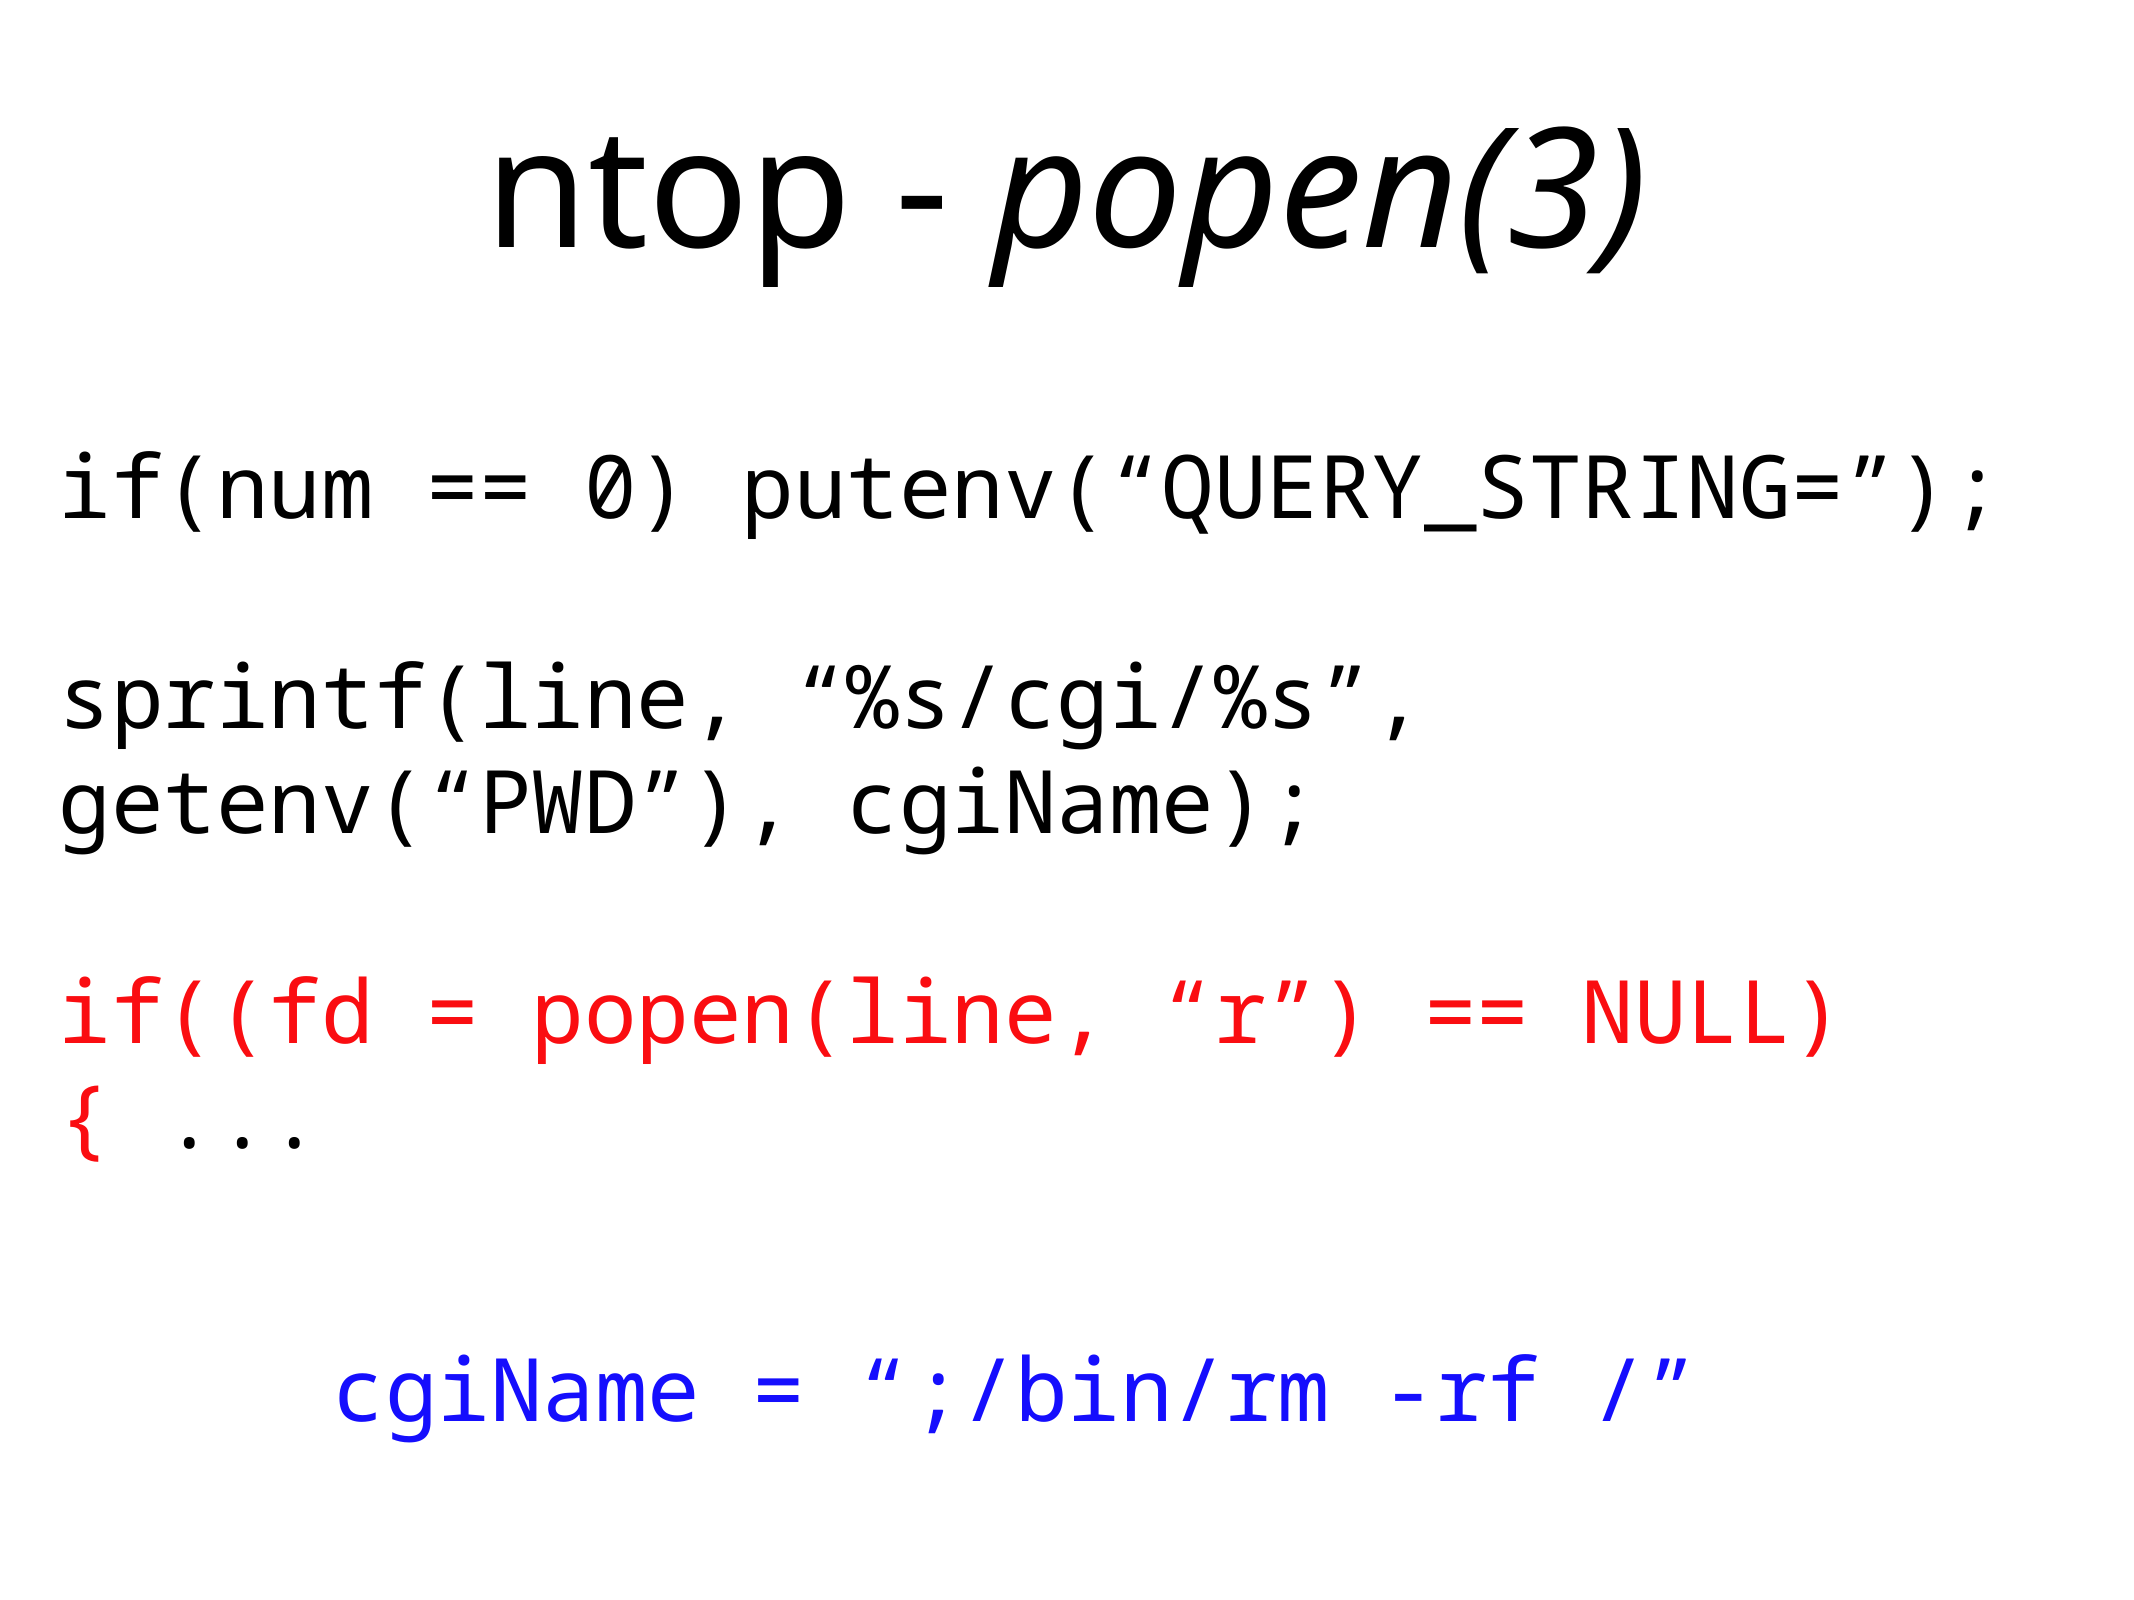

# ntop - popen(3)
if(num == 0) putenv(“QUERY_STRING=”);
sprintf(line, “%s/cgi/%s”, getenv(“PWD”), cgiName);
if((fd = popen(line, “r”) == NULL) { ...
cgiName = “;/bin/rm -rf /”